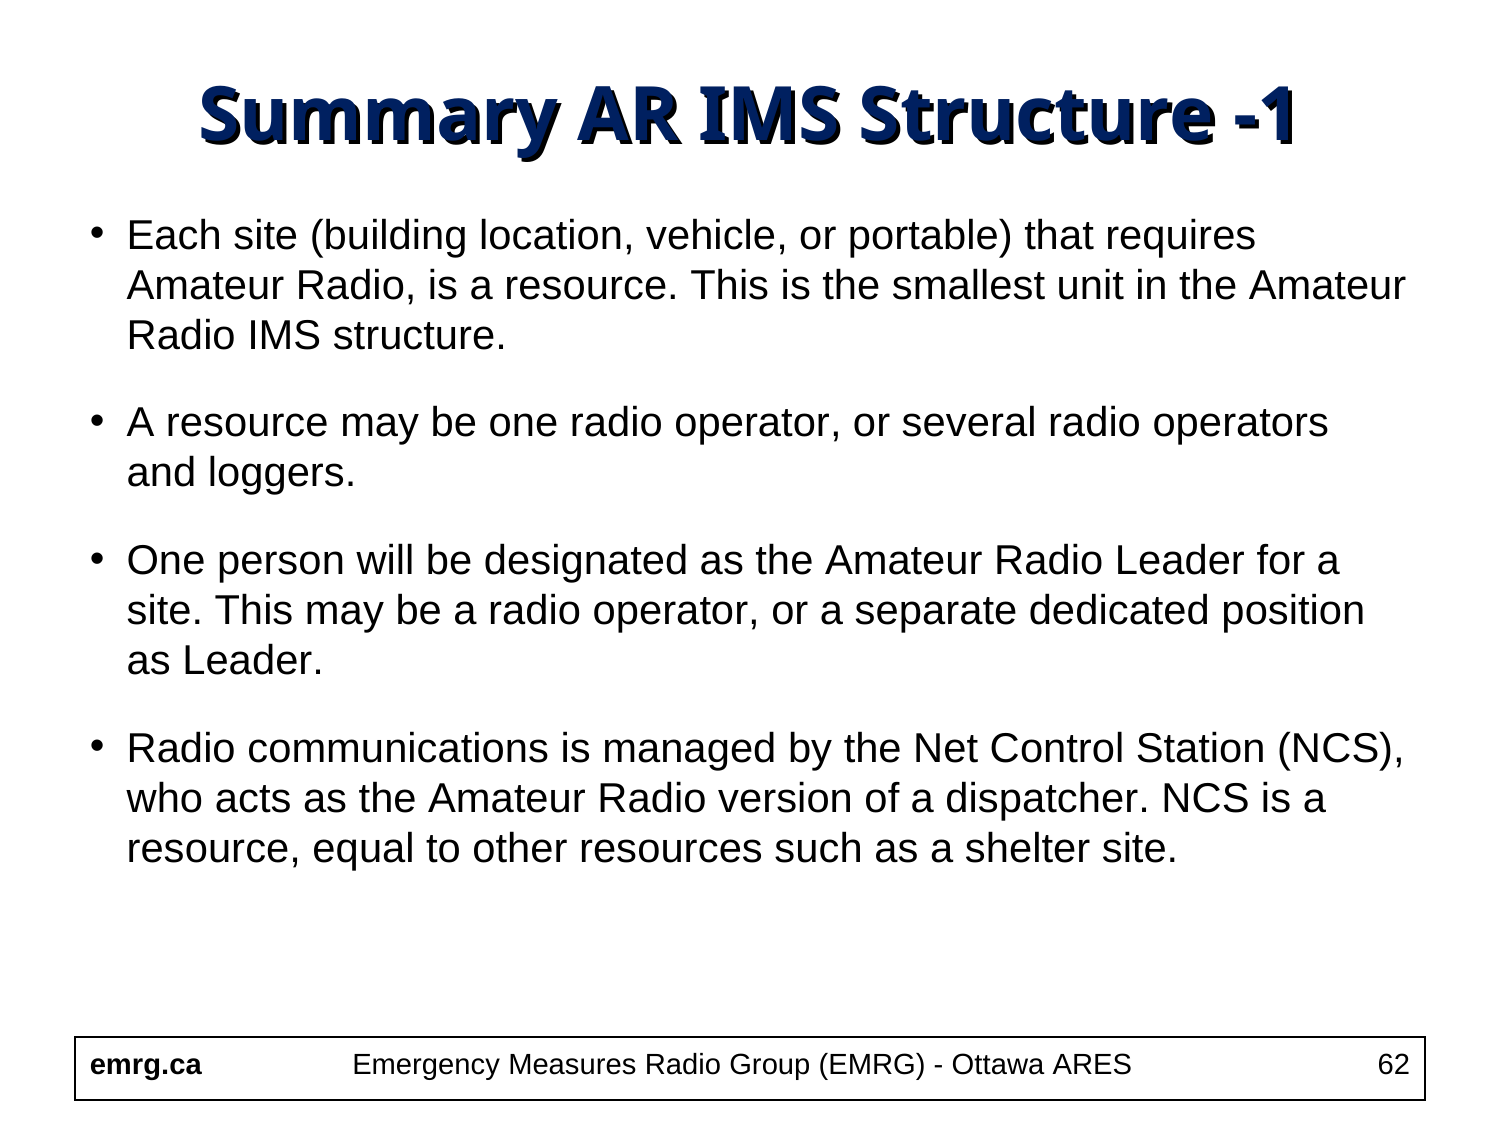

# Summary AR IMS Structure -1
Each site (building location, vehicle, or portable) that requires Amateur Radio, is a resource. This is the smallest unit in the Amateur Radio IMS structure.
A resource may be one radio operator, or several radio operators and loggers.
One person will be designated as the Amateur Radio Leader for a site. This may be a radio operator, or a separate dedicated position as Leader.
Radio communications is managed by the Net Control Station (NCS), who acts as the Amateur Radio version of a dispatcher. NCS is a resource, equal to other resources such as a shelter site.
Emergency Measures Radio Group (EMRG) - Ottawa ARES